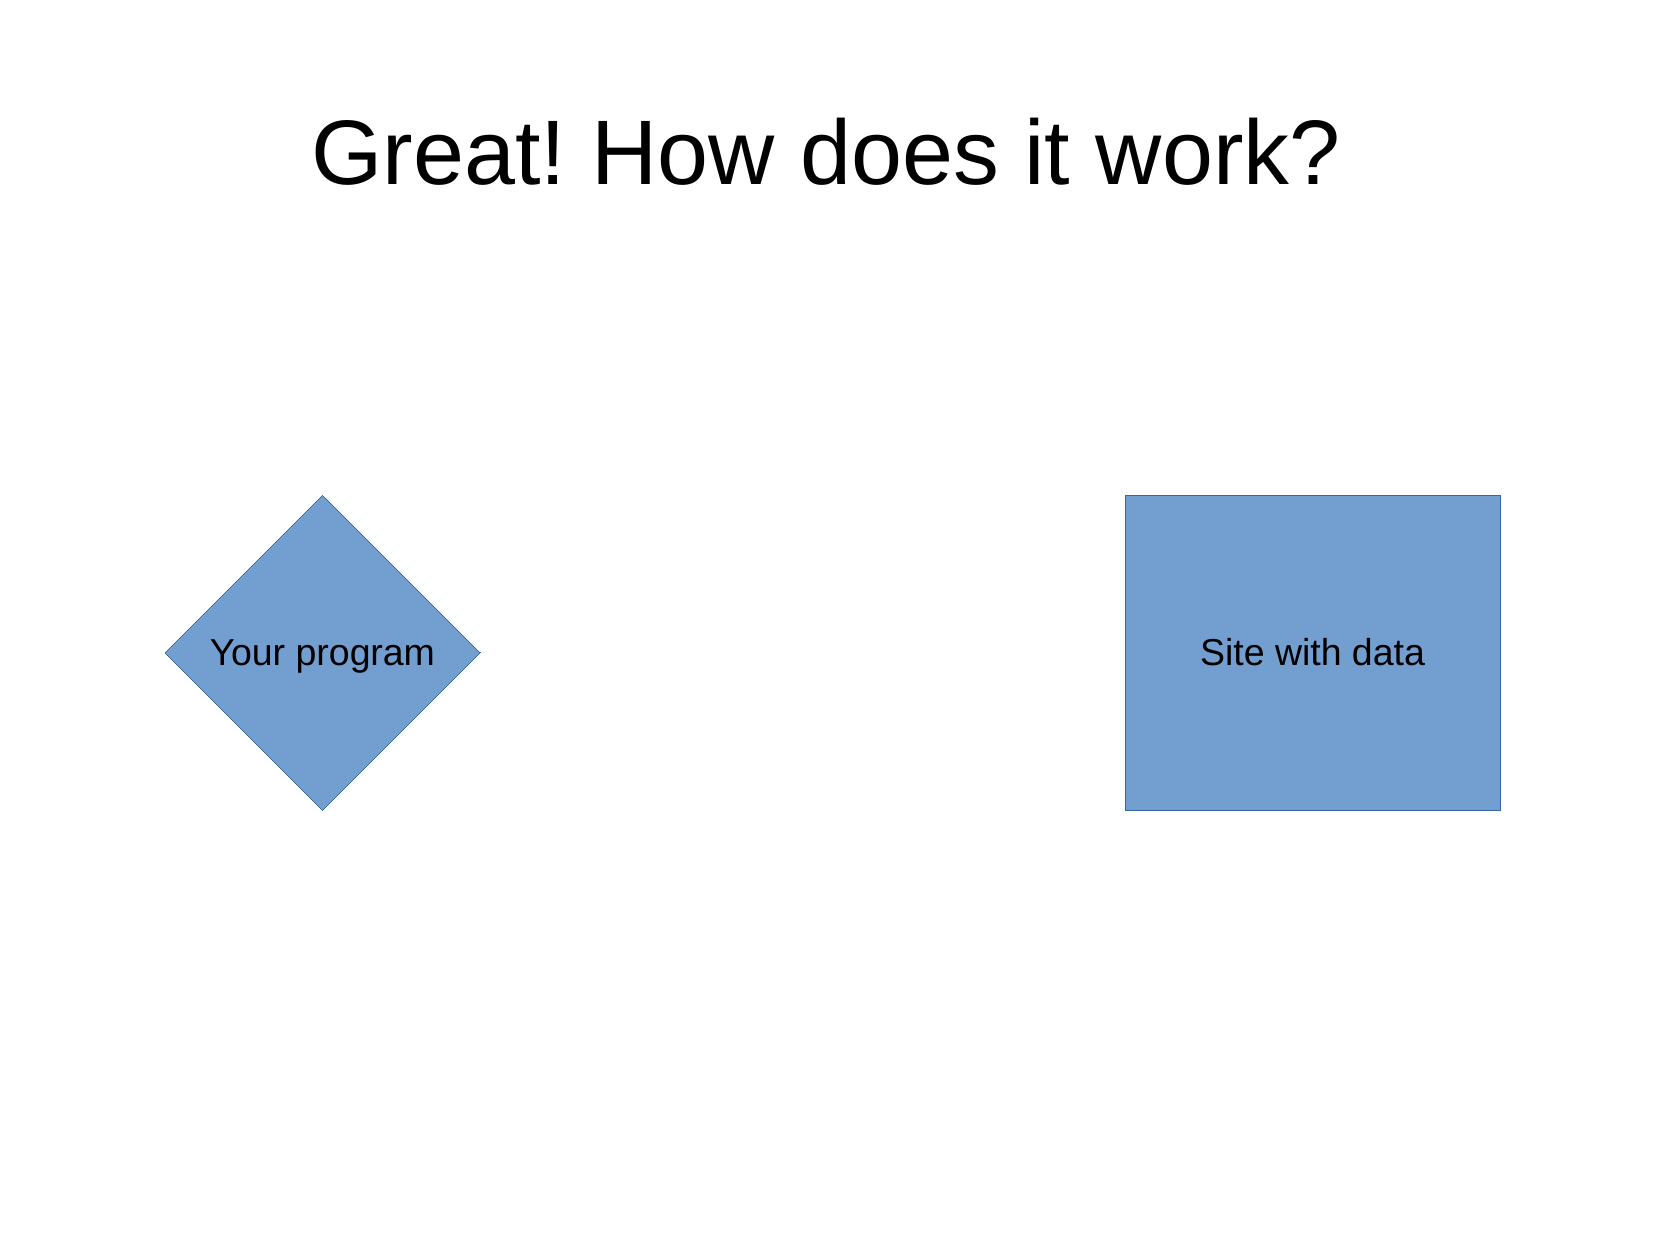

# Great! How does it work?
Your program
Site with data